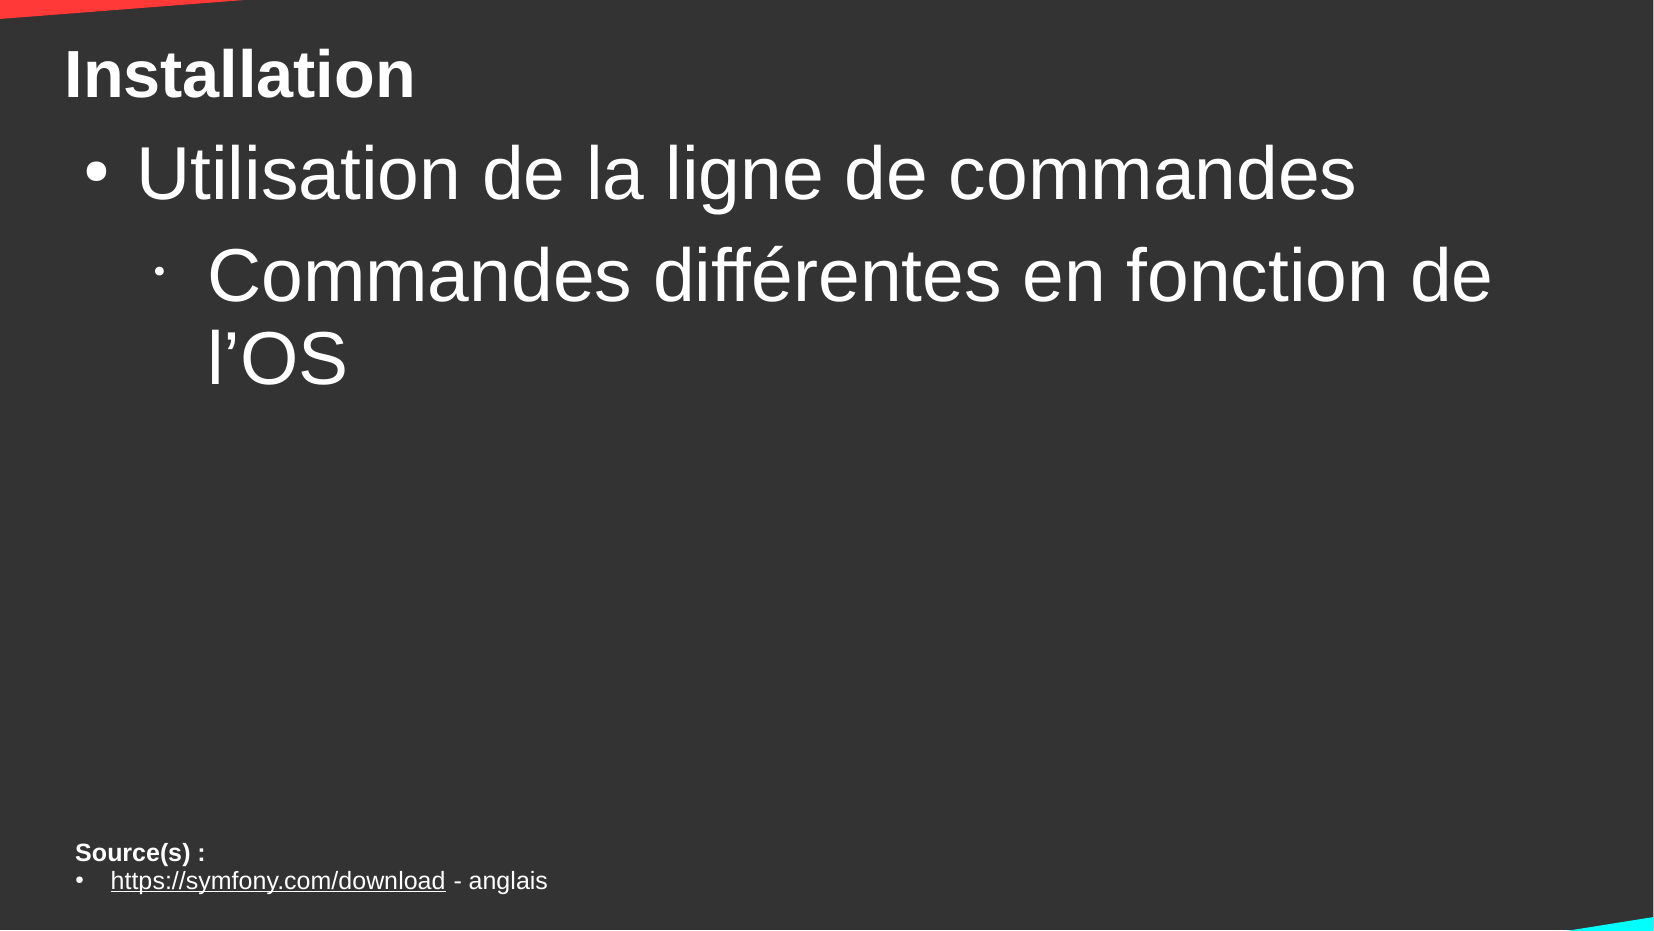

# Installation
Utilisation de la ligne de commandes
Commandes différentes en fonction de l’OS
Source(s) :
https://symfony.com/download - anglais